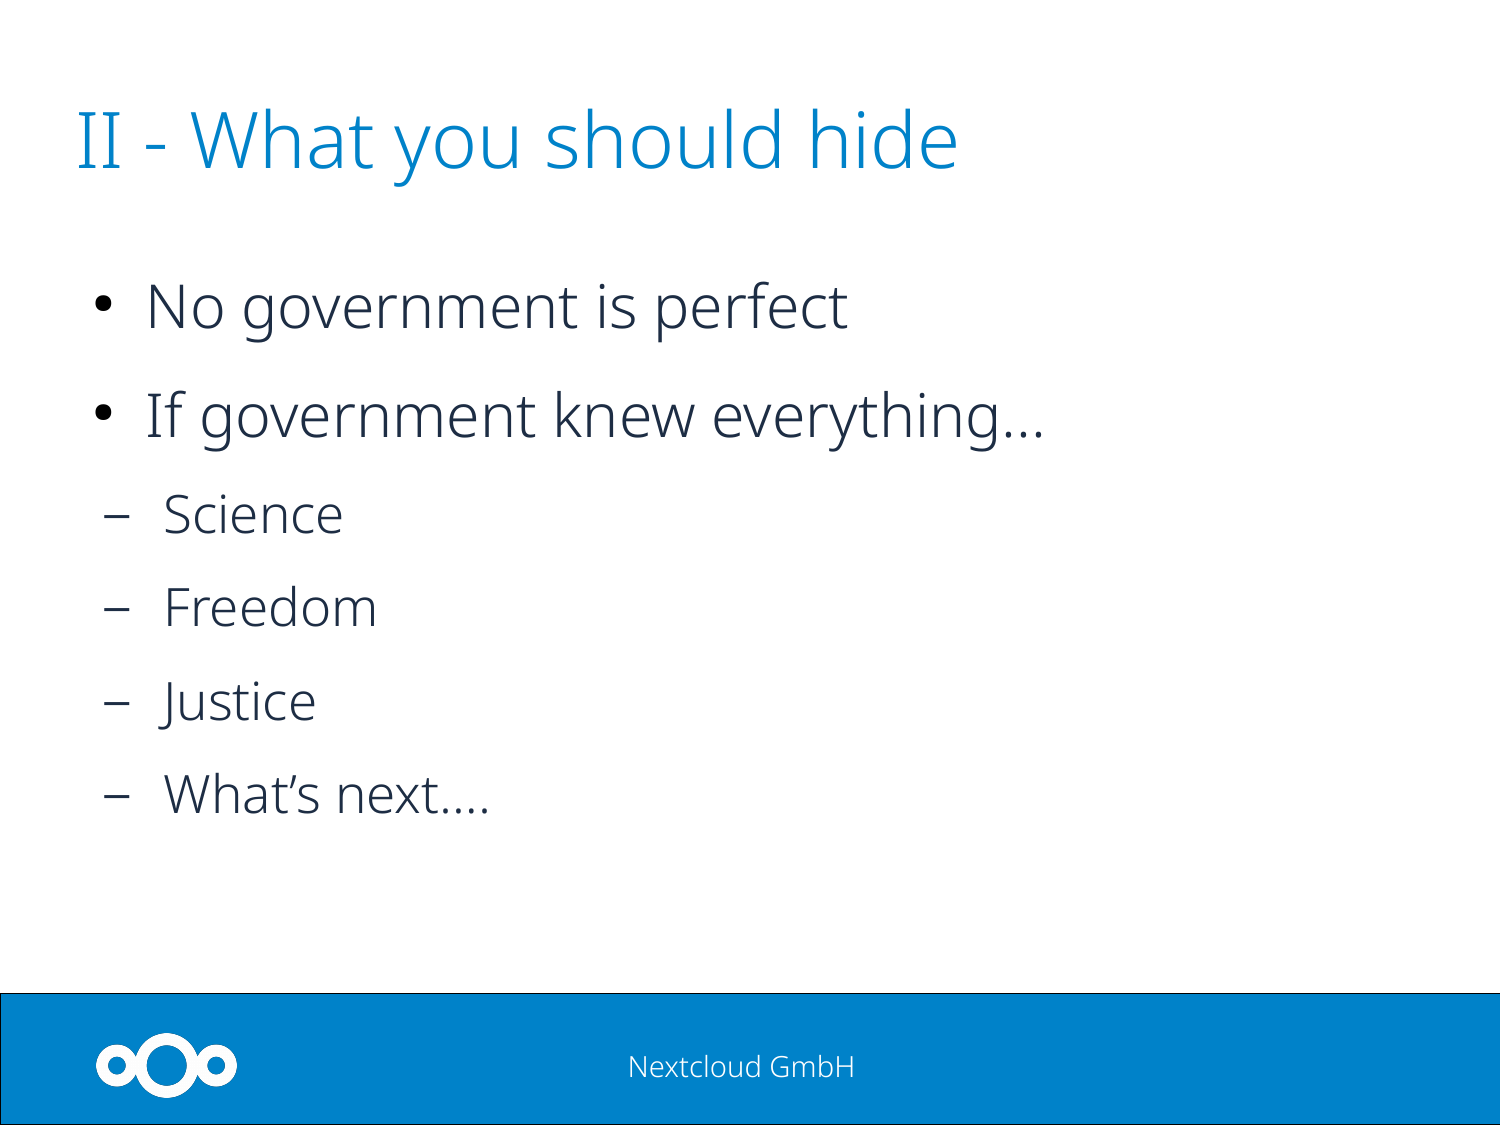

# II - What you should hide
No government is perfect
If government knew everything...
Science
Freedom
Justice
What’s next….